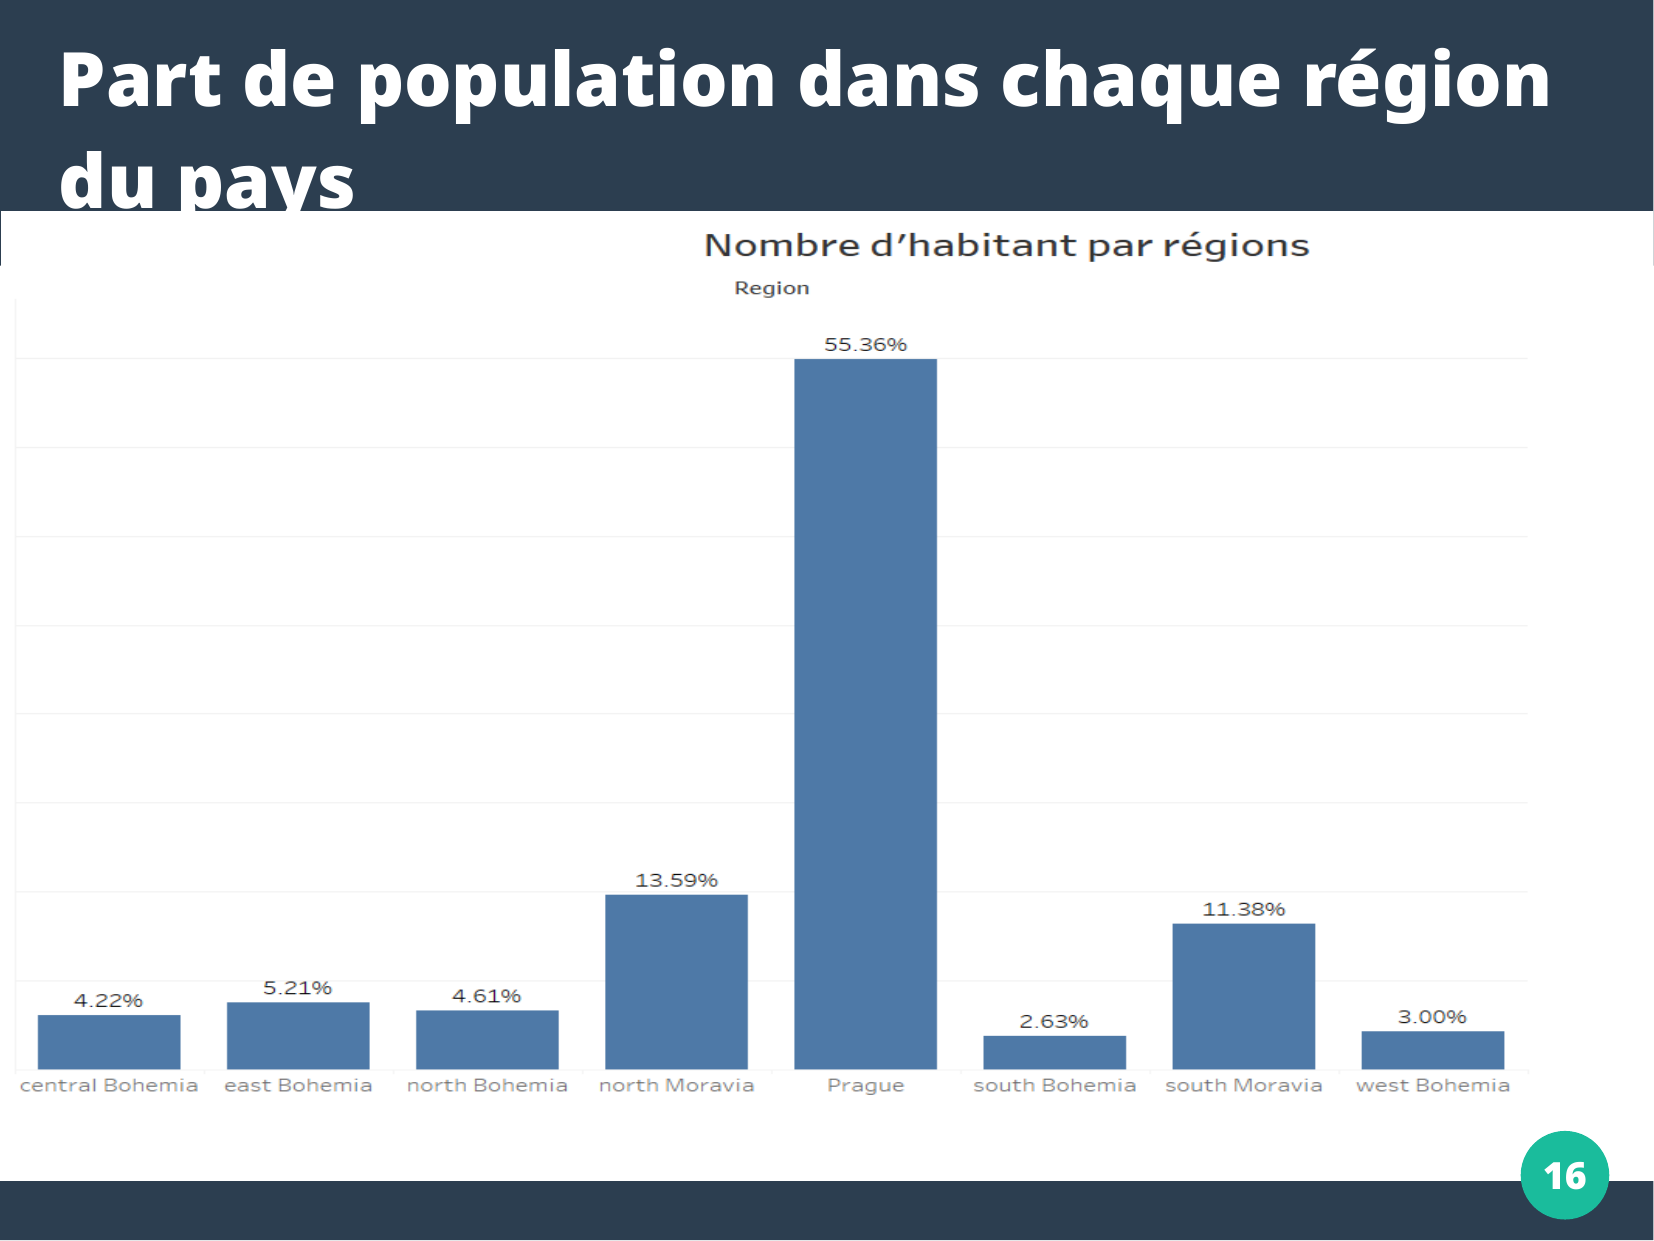

# Part de population dans chaque région du pays
16